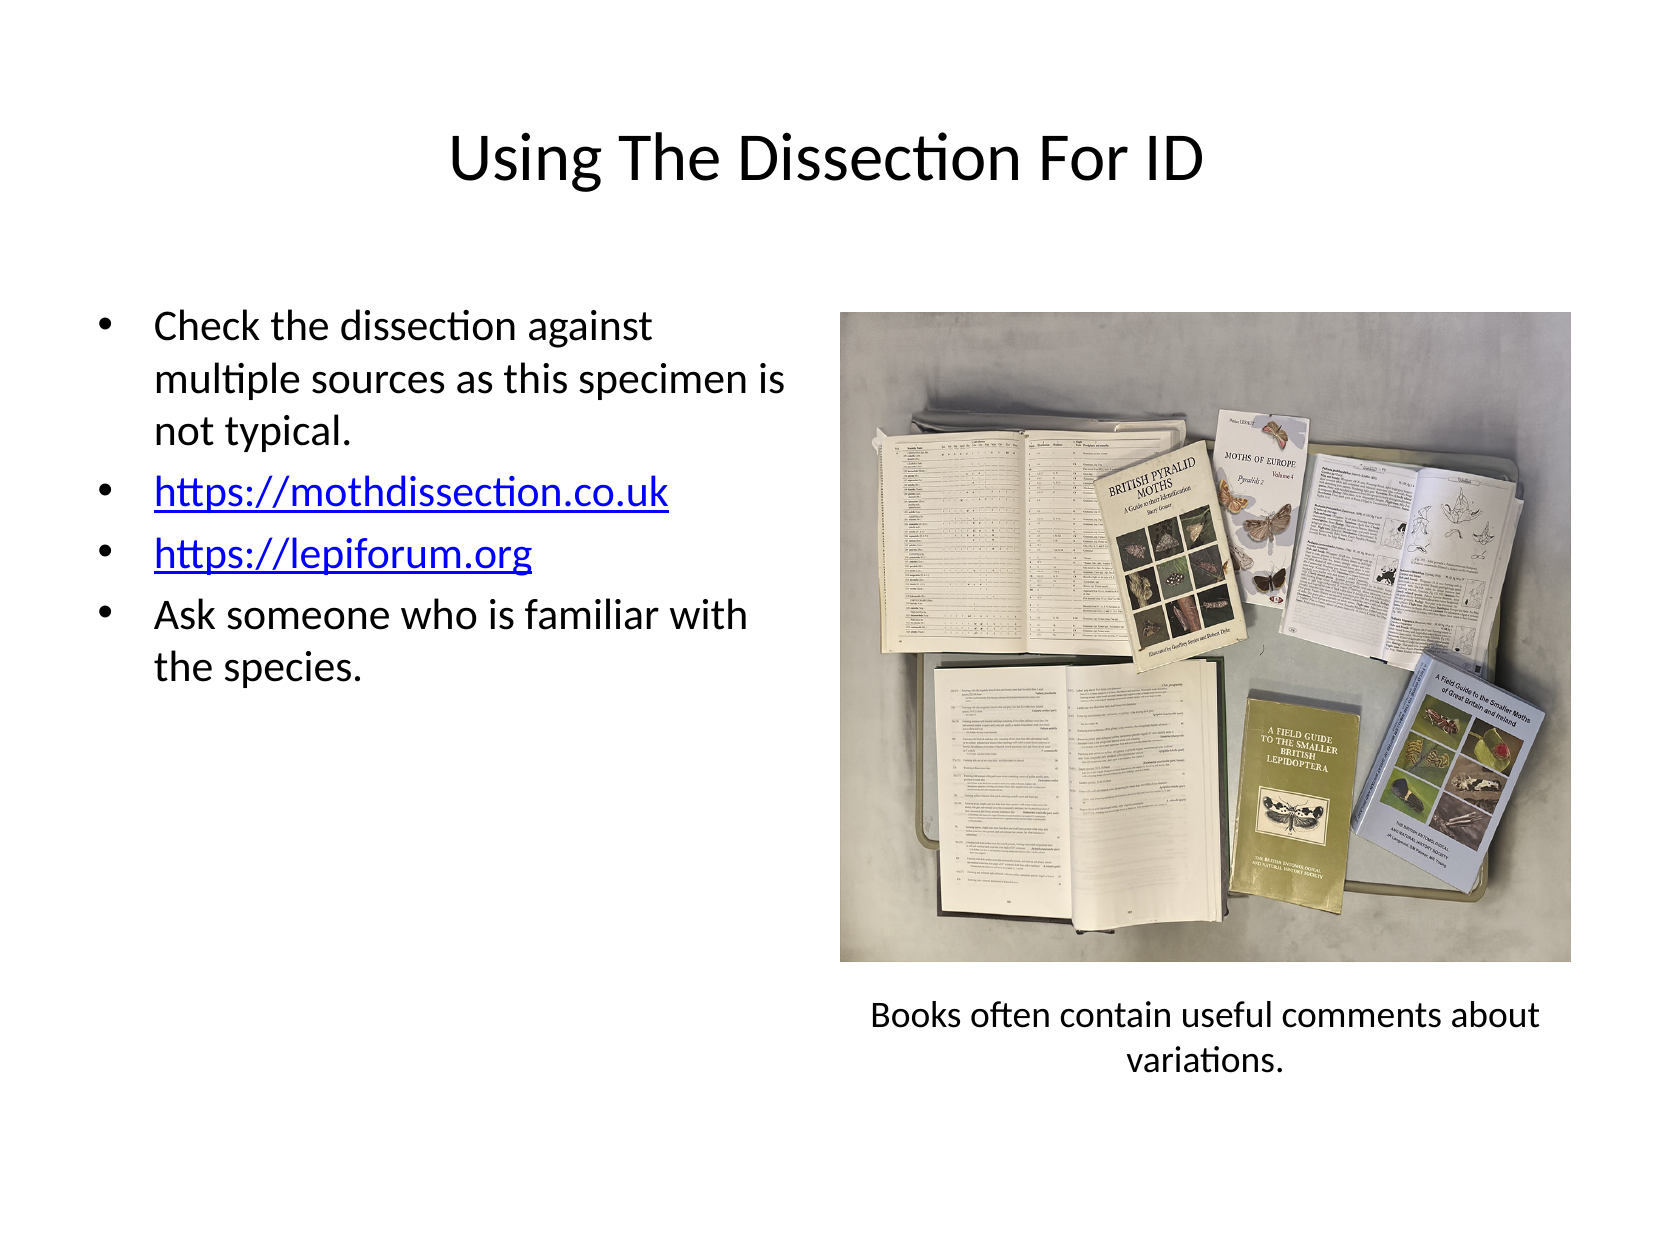

# Using The Dissection For ID
Check the dissection against multiple sources as this specimen is not typical.
https://mothdissection.co.uk
https://lepiforum.org
Ask someone who is familiar with the species.
Books often contain useful comments about variations.